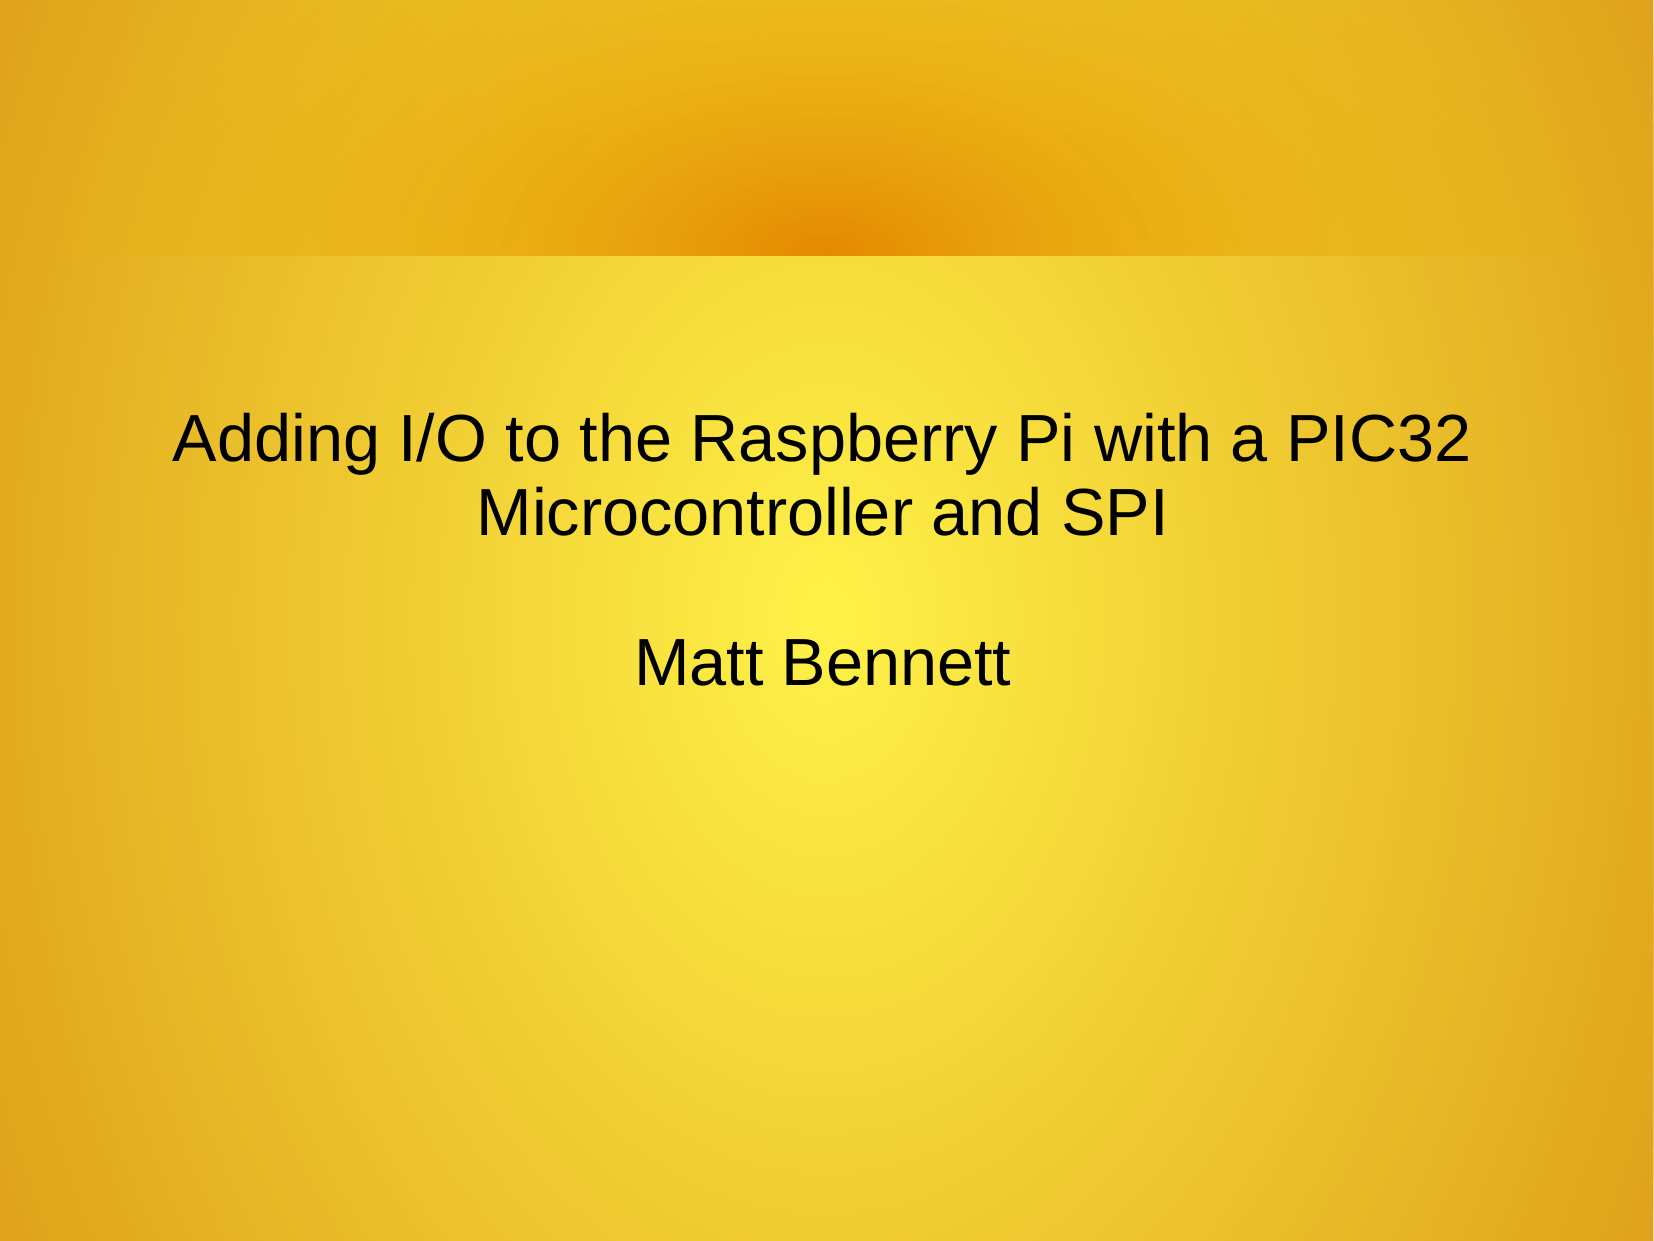

# Adding I/O to the Raspberry Pi with a PIC32 Microcontroller and SPI
Matt Bennett